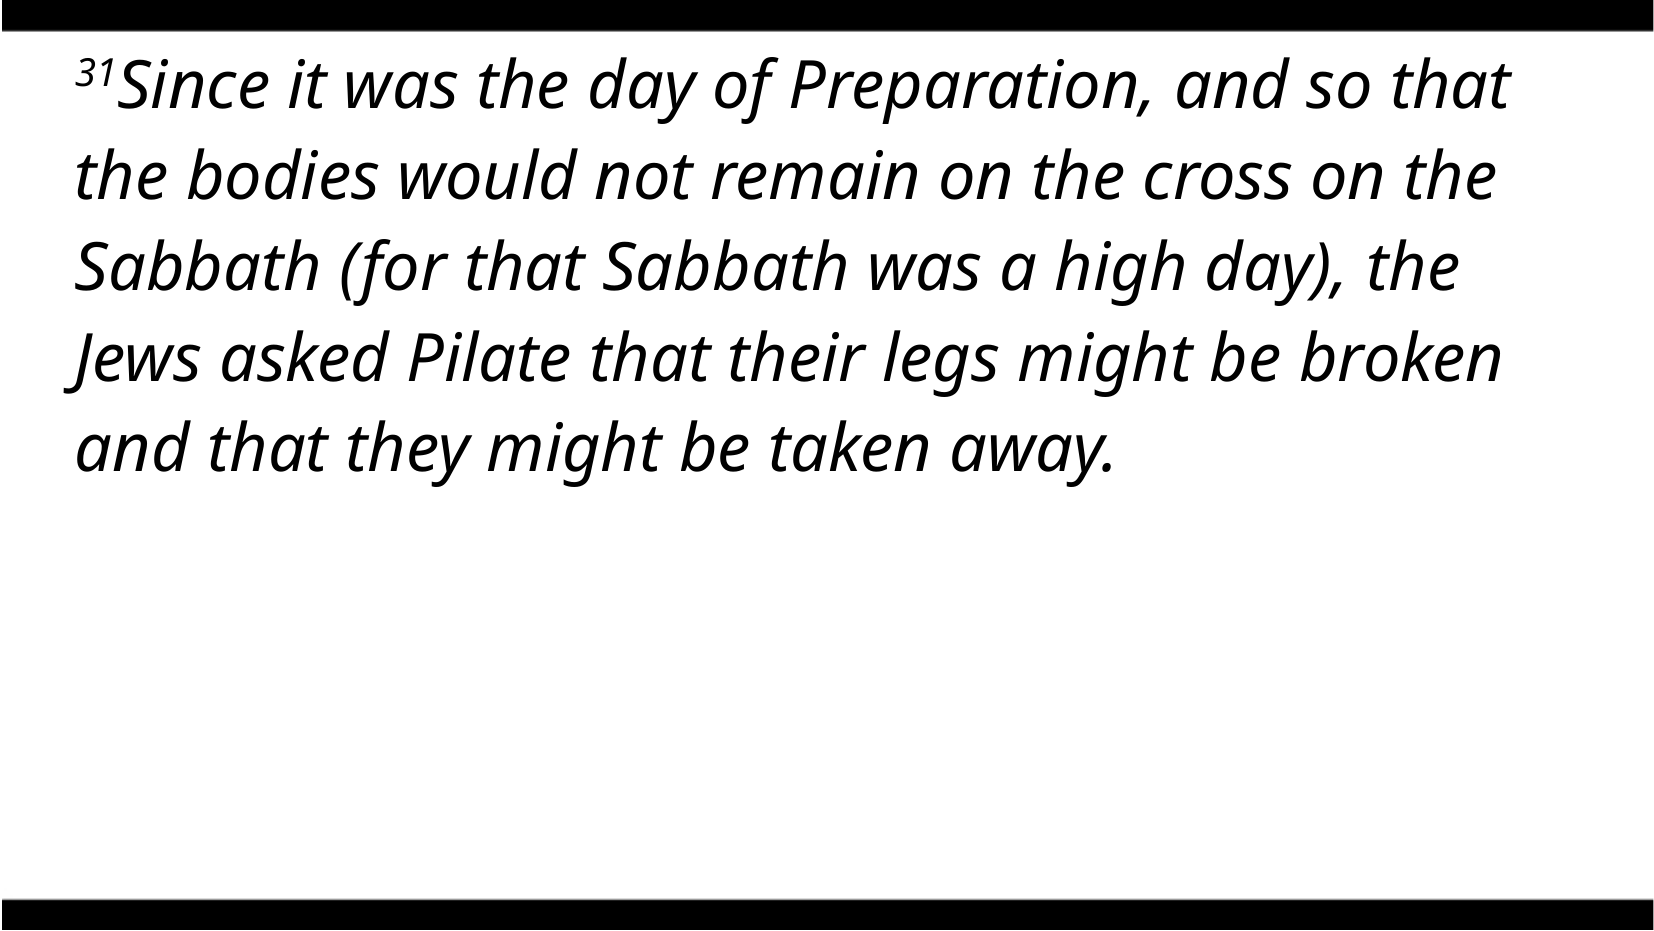

31Since it was the day of Preparation, and so that the bodies would not remain on the cross on the Sabbath (for that Sabbath was a high day), the Jews asked Pilate that their legs might be broken and that they might be taken away.